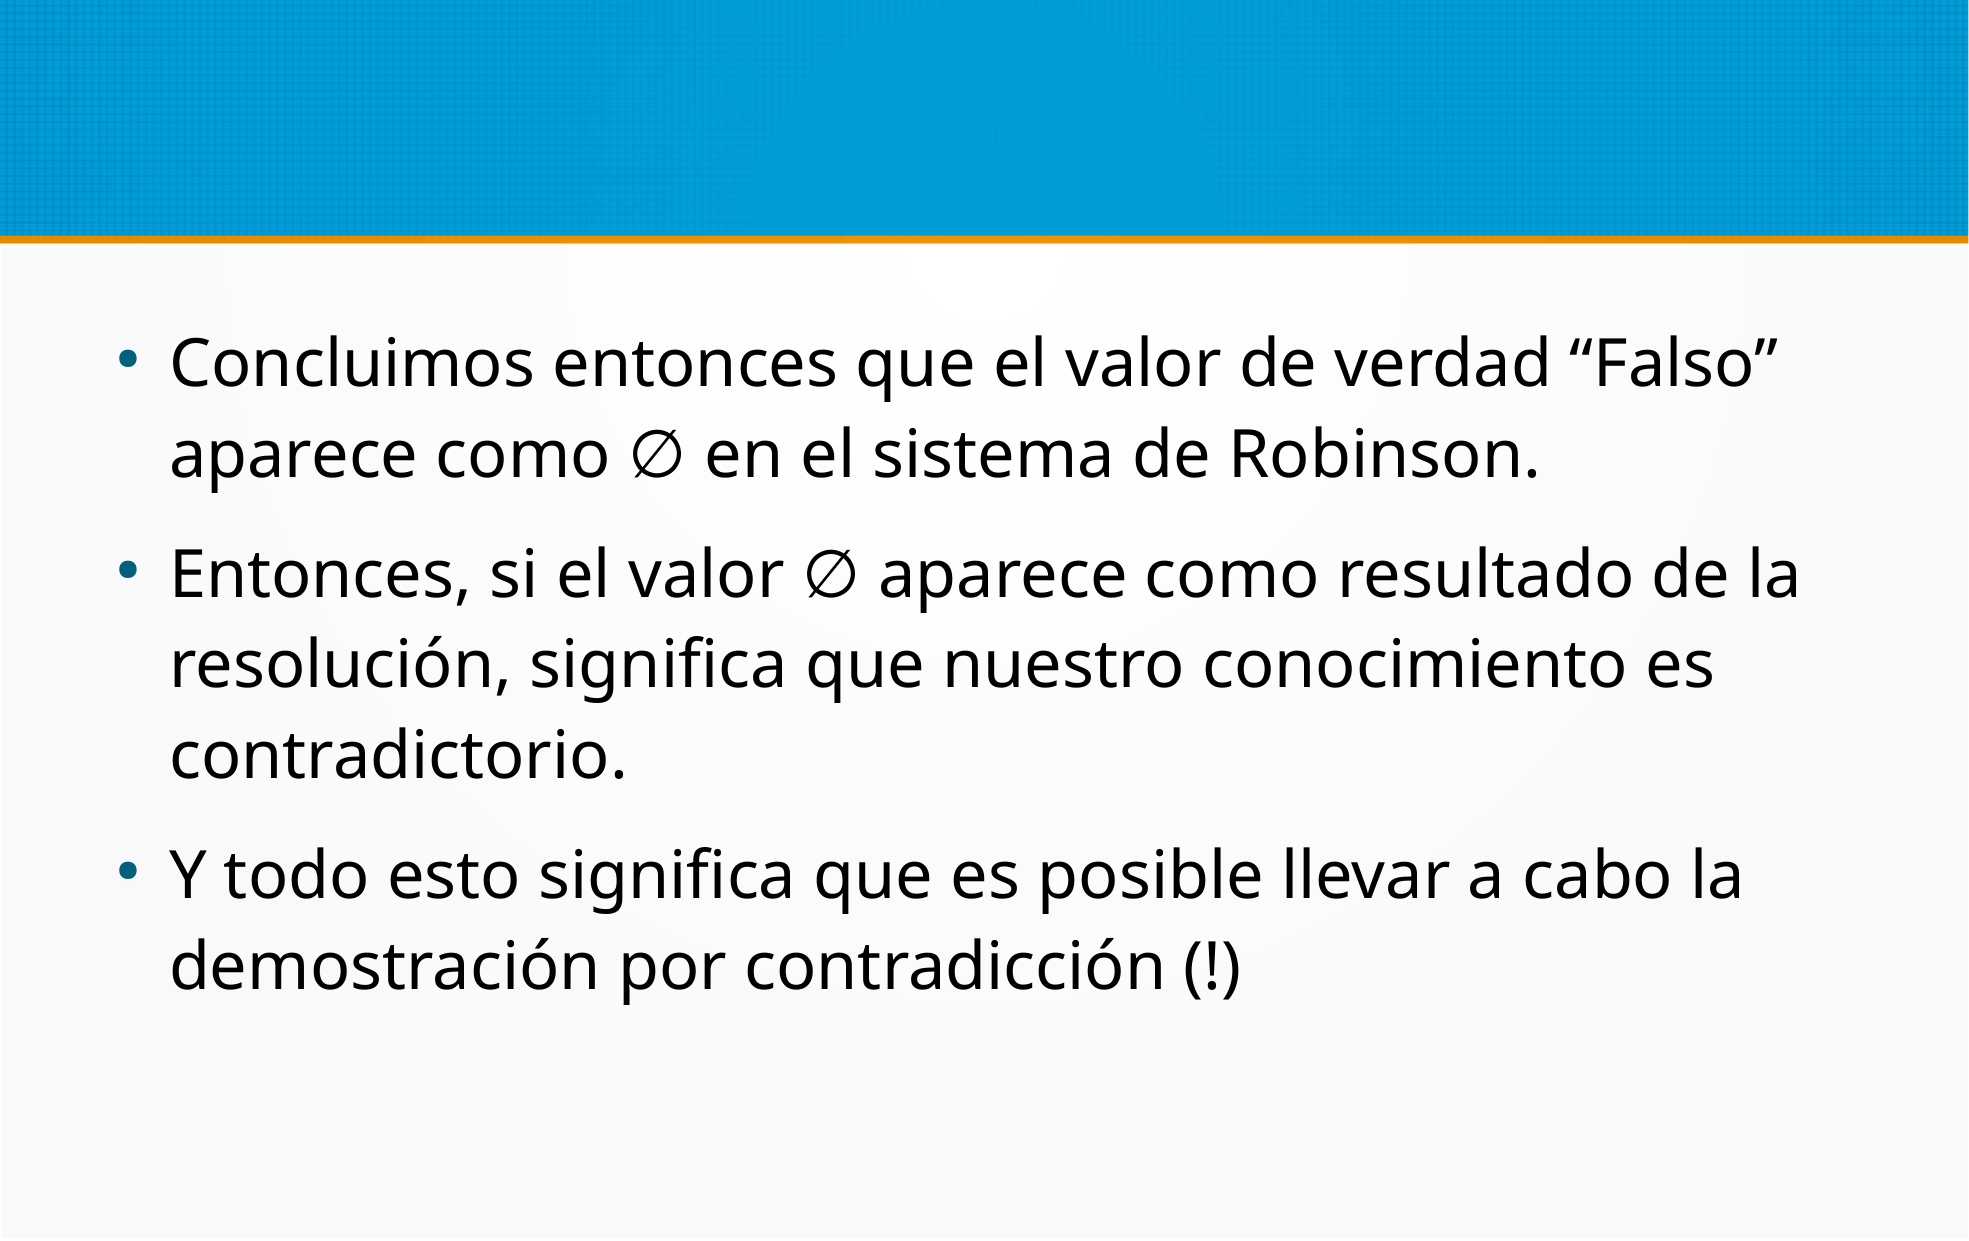

#
Concluimos entonces que el valor de verdad “Falso” aparece como ∅ en el sistema de Robinson.
Entonces, si el valor ∅ aparece como resultado de la resolución, significa que nuestro conocimiento es contradictorio.
Y todo esto significa que es posible llevar a cabo la demostración por contradicción (!)